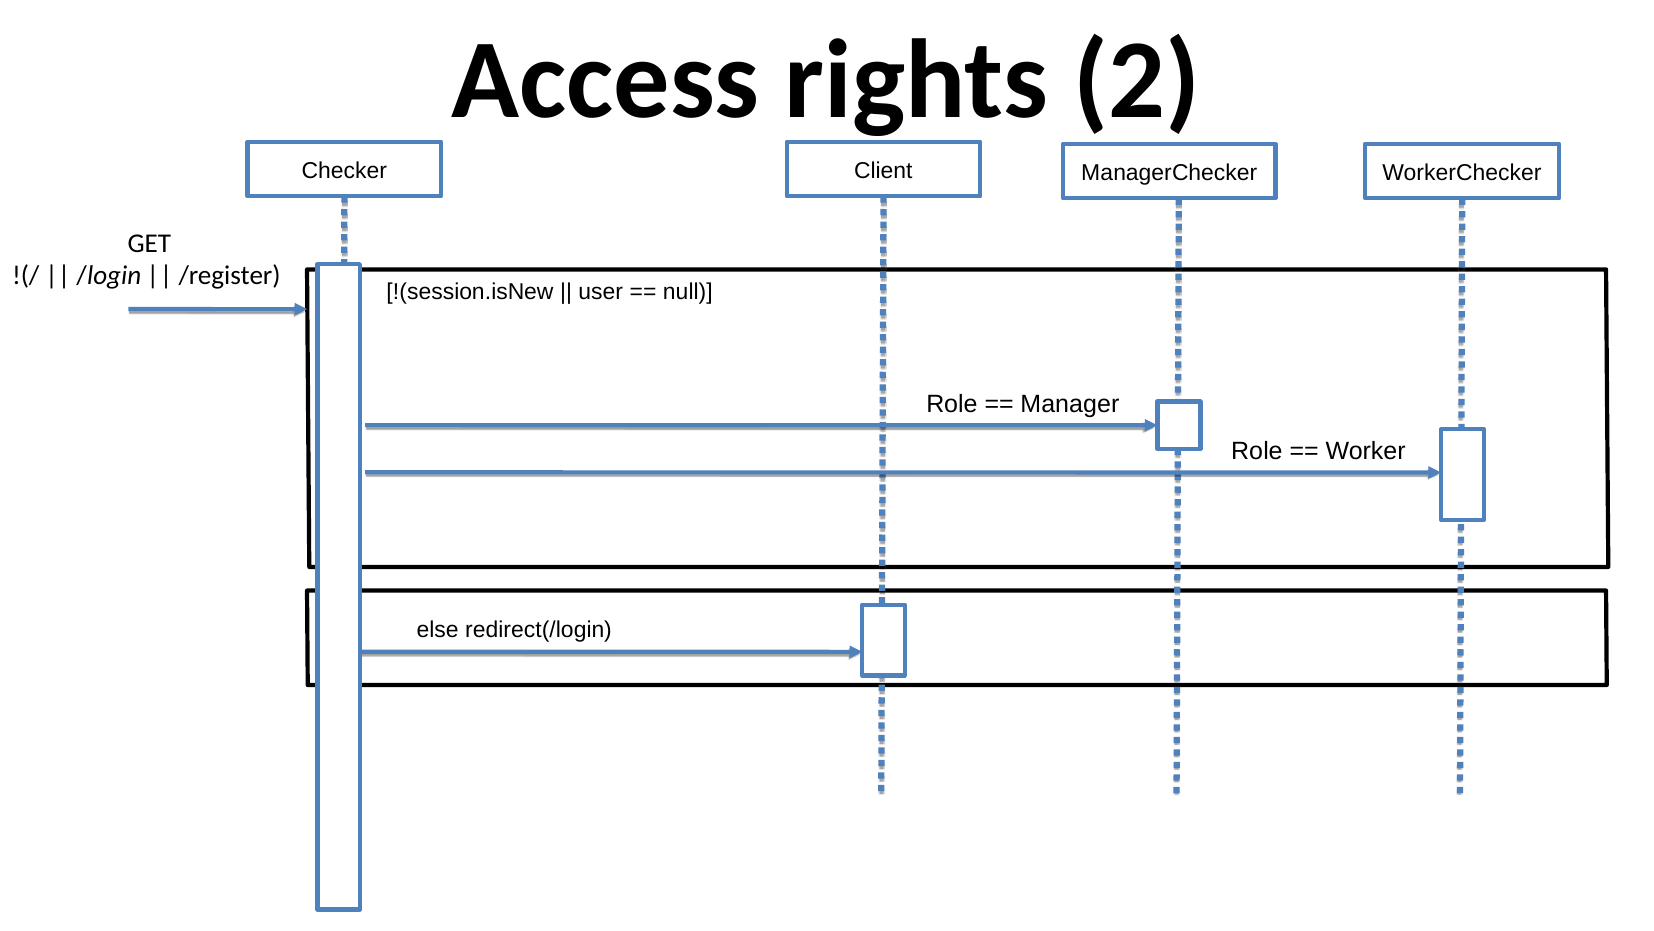

# Access rights (2)
Checker
Client
ManagerChecker
WorkerChecker
GET
!(/ || /login || /register)
[!(session.isNew || user == null)]
Role == Manager
Role == Worker
else redirect(/login)